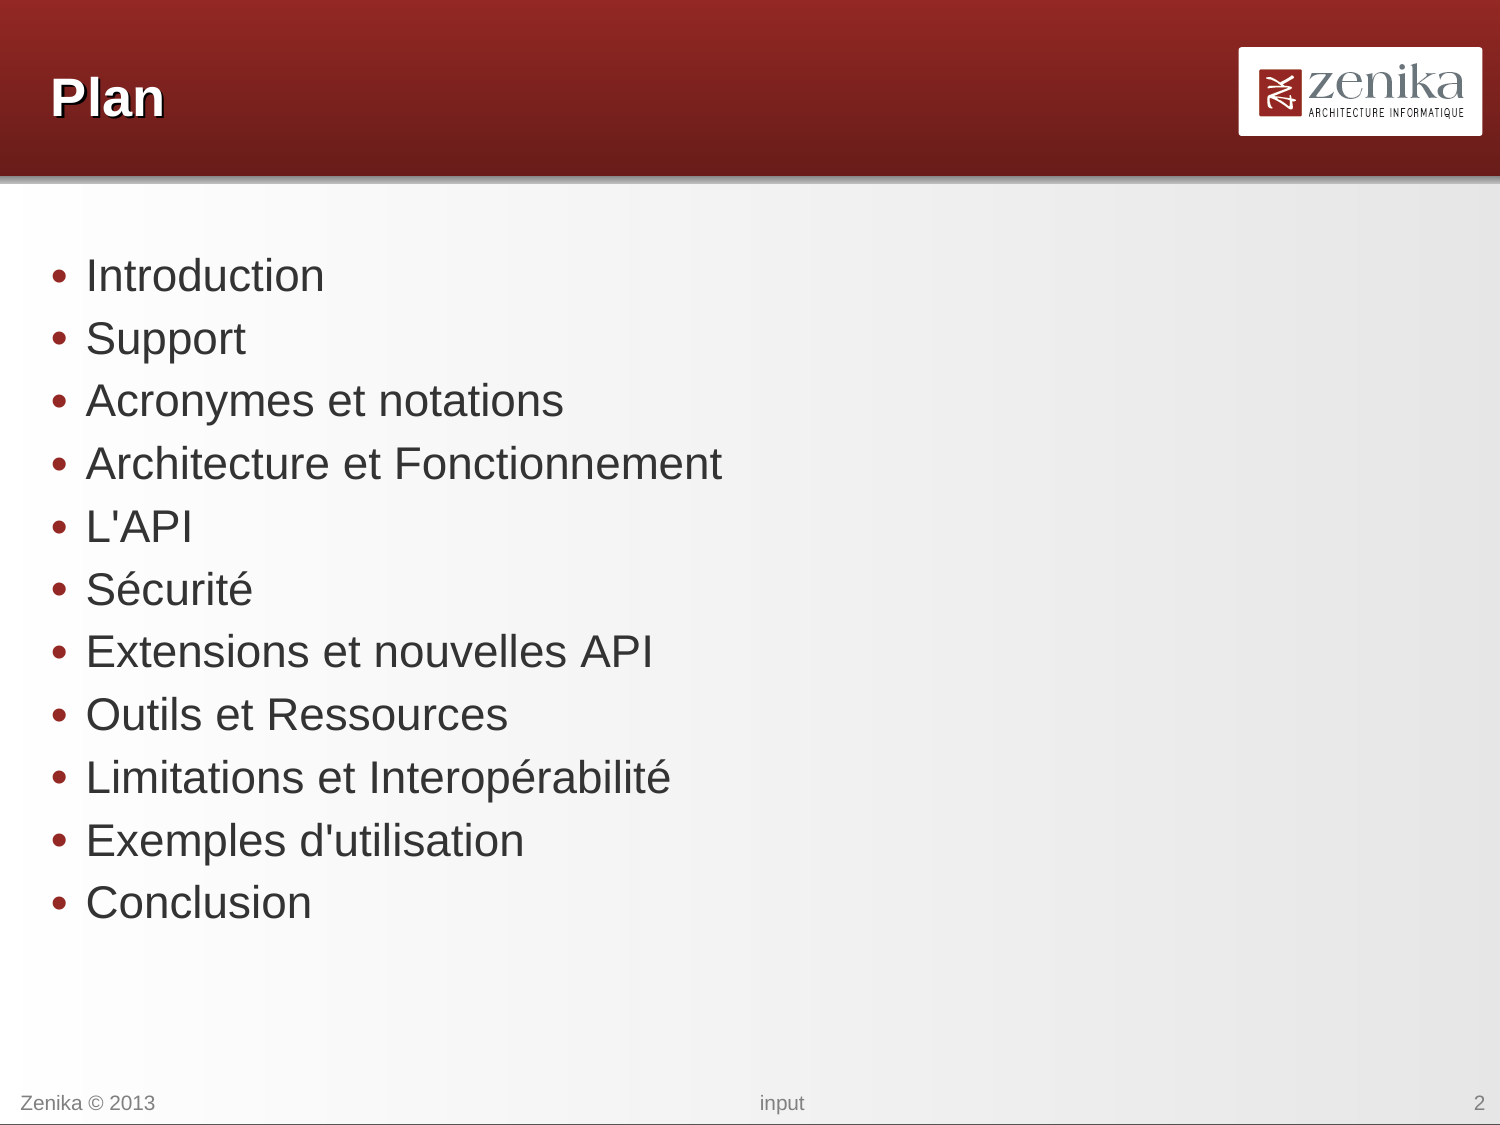

# Plan
Introduction
Support
Acronymes et notations
Architecture et Fonctionnement
L'API
Sécurité
Extensions et nouvelles API
Outils et Ressources
Limitations et Interopérabilité
Exemples d'utilisation
Conclusion